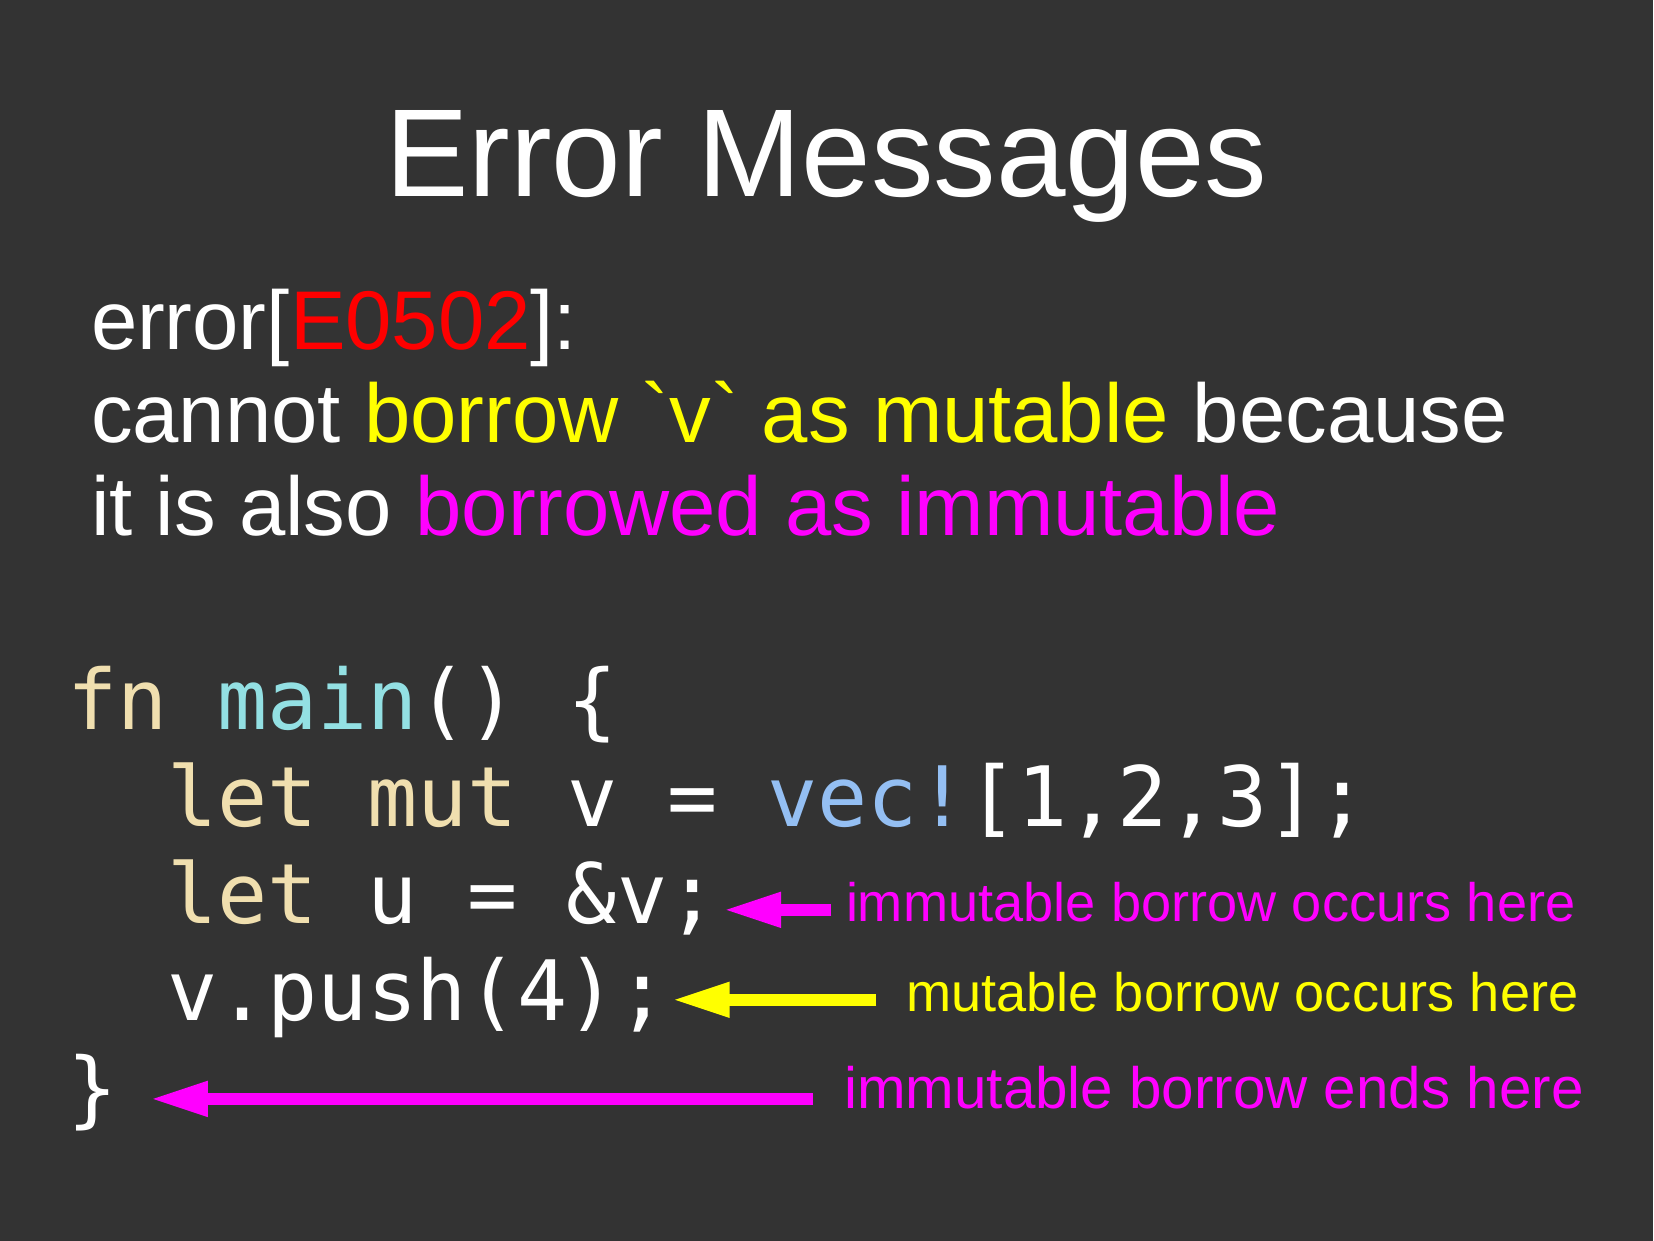

# Error Messages
error[E0502]:
cannot borrow `v` as mutable because
it is also borrowed as immutable
fn main() {
 let mut v = vec![1,2,3];
 let u = &v;
 v.push(4);
}
immutable borrow occurs here
mutable borrow occurs here
immutable borrow ends here